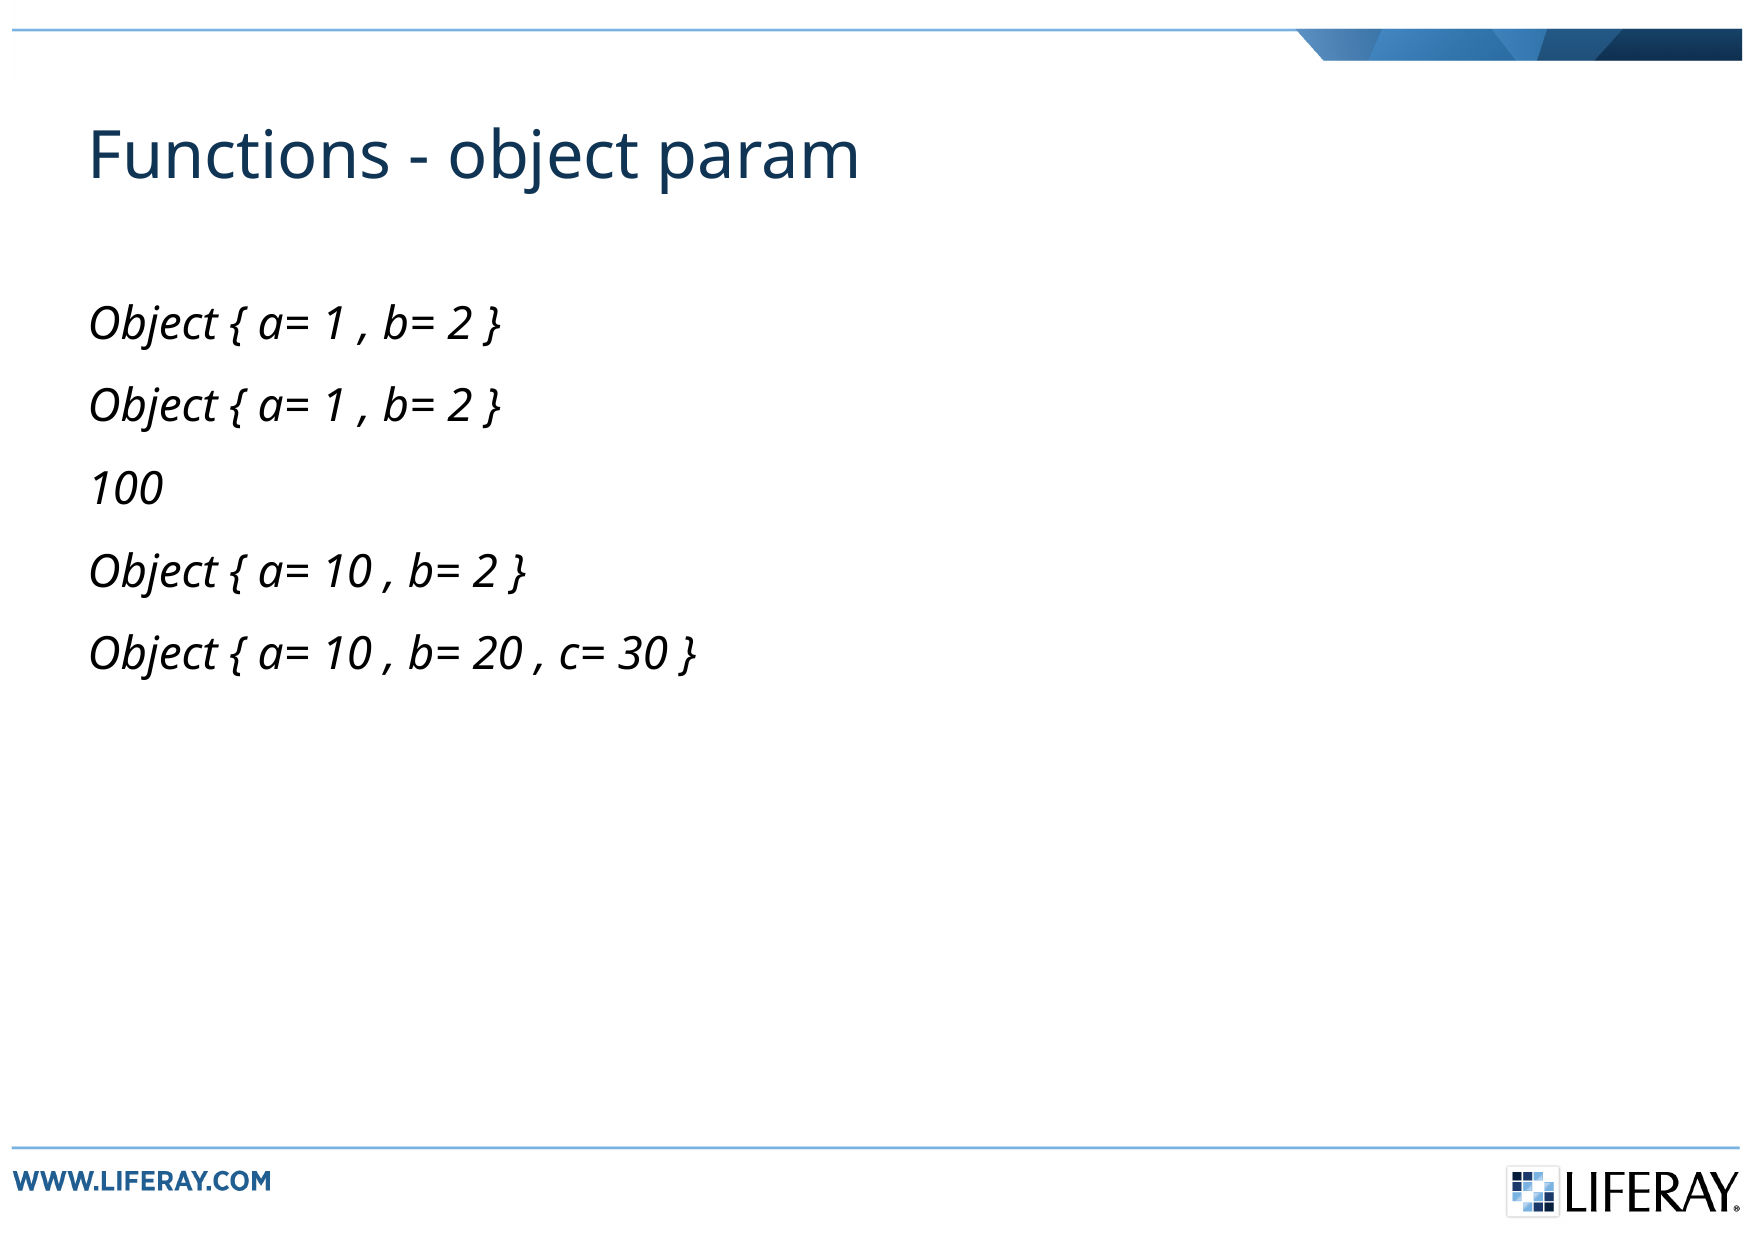

# Functions - object param
Object { a= 1 , b= 2 }
Object { a= 1 , b= 2 }
100
Object { a= 10 , b= 2 }
Object { a= 10 , b= 20 , c= 30 }